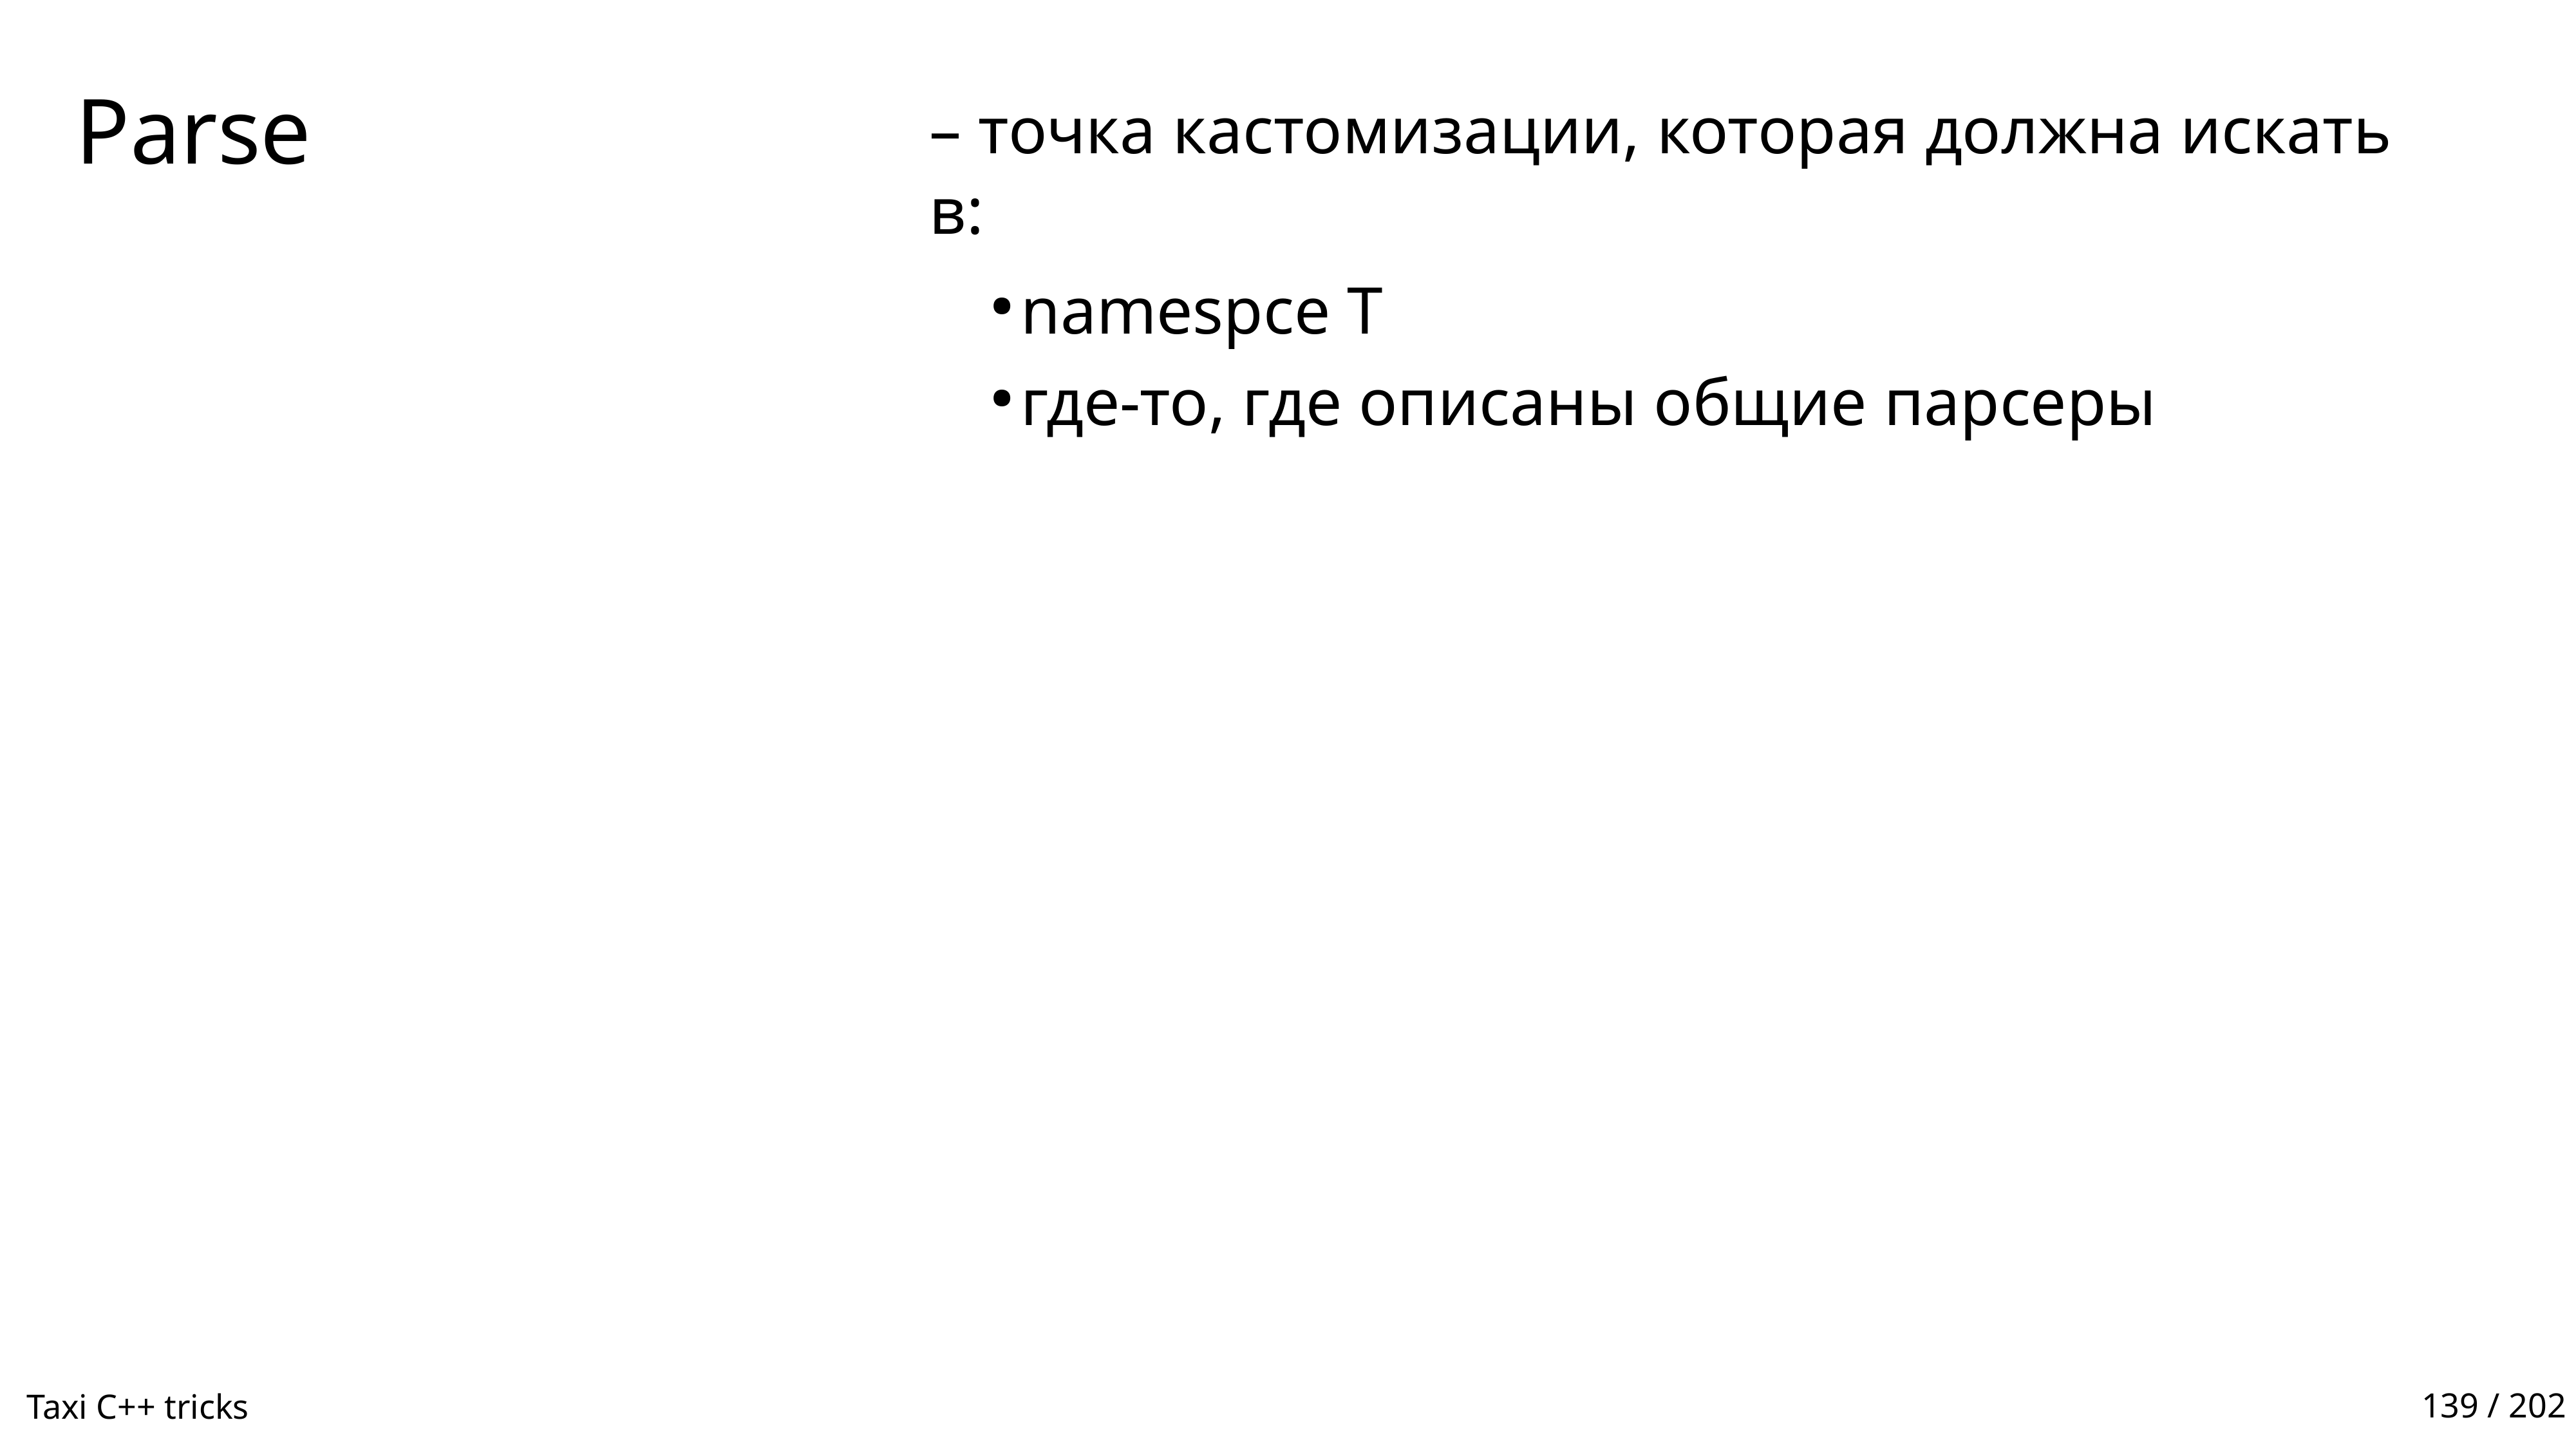

# Parse
– точка кастомизации, которая должна искать в:
namespce T
где-то, где описаны общие парсеры
Taxi C++ tricks